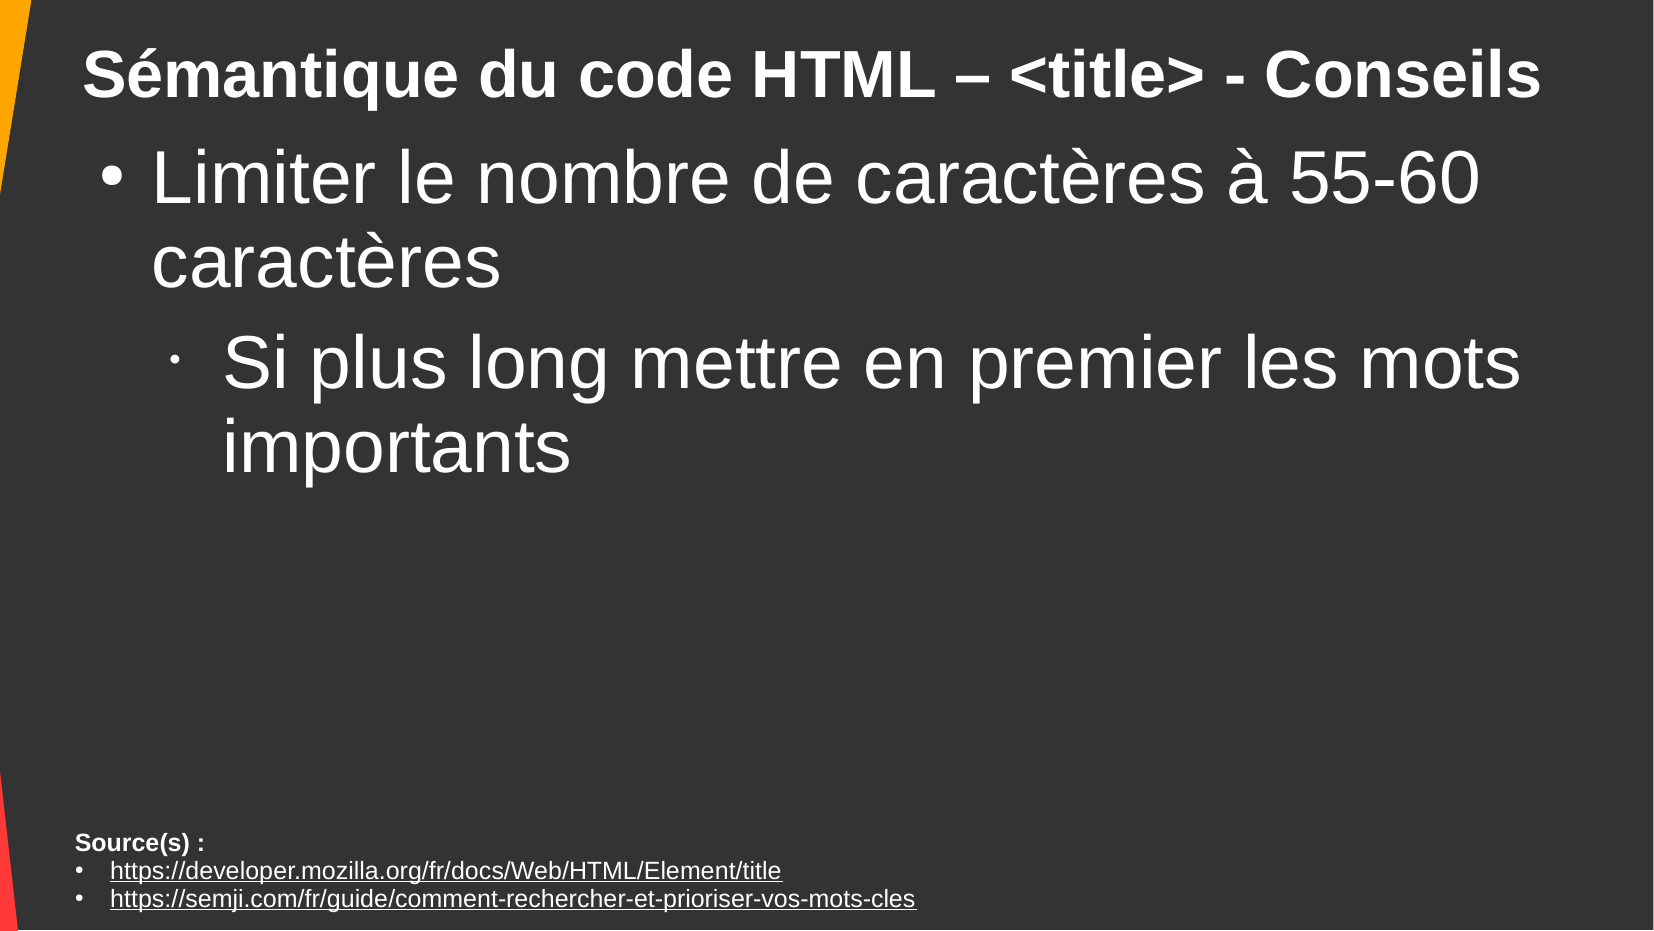

# Sémantique du code HTML – <title> - Conseils
Limiter le nombre de caractères à 55-60 caractères
Si plus long mettre en premier les mots importants
Source(s) :
https://developer.mozilla.org/fr/docs/Web/HTML/Element/title
https://semji.com/fr/guide/comment-rechercher-et-prioriser-vos-mots-cles